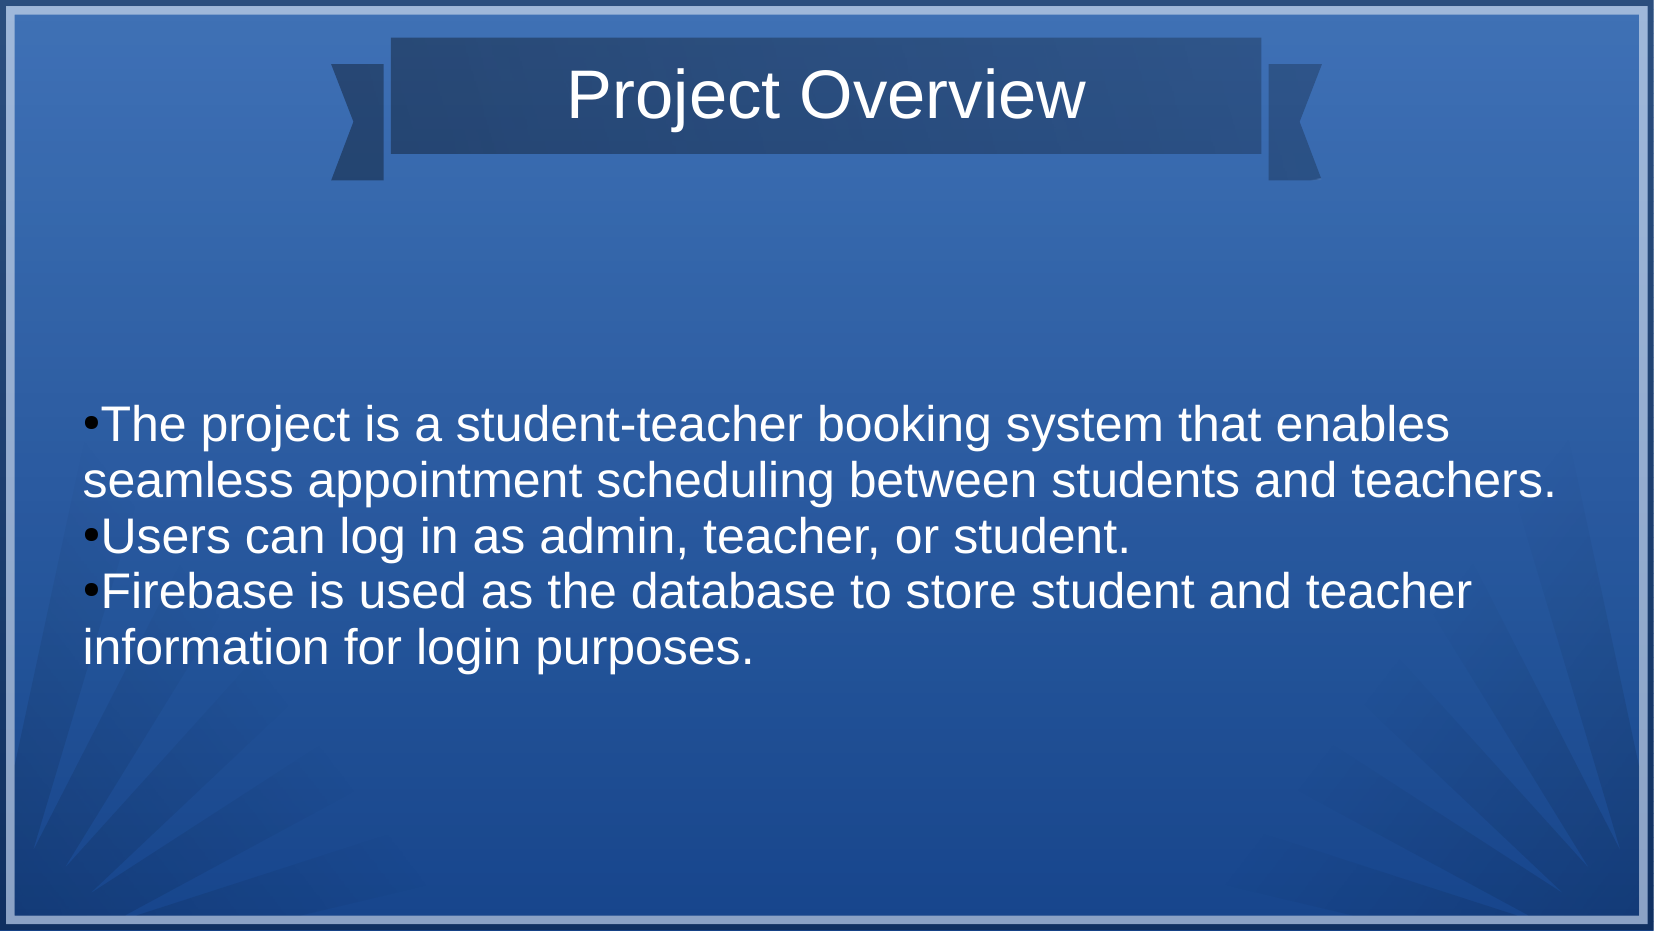

# Project Overview
The project is a student-teacher booking system that enables seamless appointment scheduling between students and teachers.
Users can log in as admin, teacher, or student.
Firebase is used as the database to store student and teacher information for login purposes.